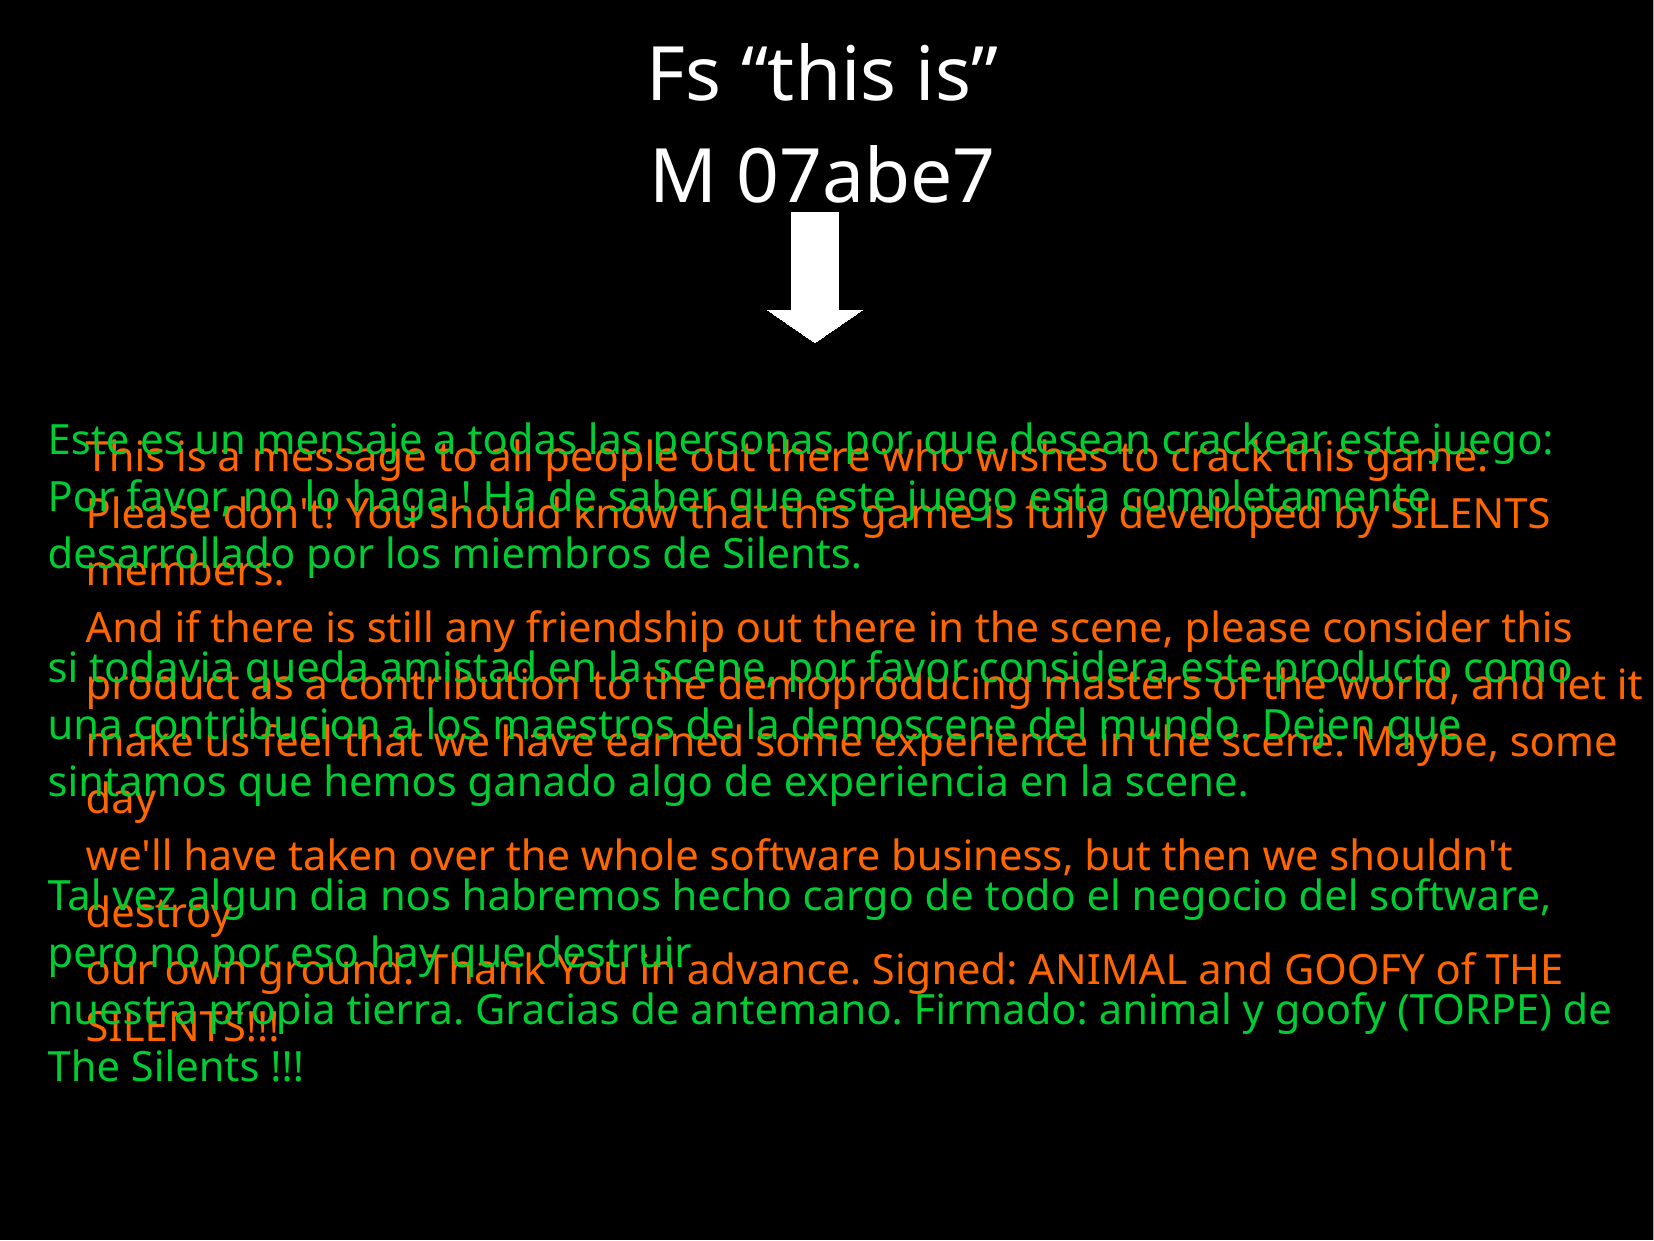

Fs “this is”
M 07abe7
Este es un mensaje a todas las personas por que desean crackear este juego:
Por favor, no lo haga ! Ha de saber que este juego esta completamente desarrollado por los miembros de Silents.
si todavia queda amistad en la scene, por favor considera este producto como una contribucion a los maestros de la demoscene del mundo. Dejen que sintamos que hemos ganado algo de experiencia en la scene.
Tal vez algun dia nos habremos hecho cargo de todo el negocio del software, pero no por eso hay que destruir
nuestra propia tierra. Gracias de antemano. Firmado: animal y goofy (TORPE) de The Silents !!!
This is a message to all people out there who wishes to crack this game:
Please don't! You should know that this game is fully developed by SILENTS members.
And if there is still any friendship out there in the scene, please consider this
product as a contribution to the demoproducing masters of the world, and let it
make us feel that we have earned some experience in the scene. Maybe, some day
we'll have taken over the whole software business, but then we shouldn't destroy
our own ground. Thank You in advance. Signed: ANIMAL and GOOFY of THE SILENTS!!!